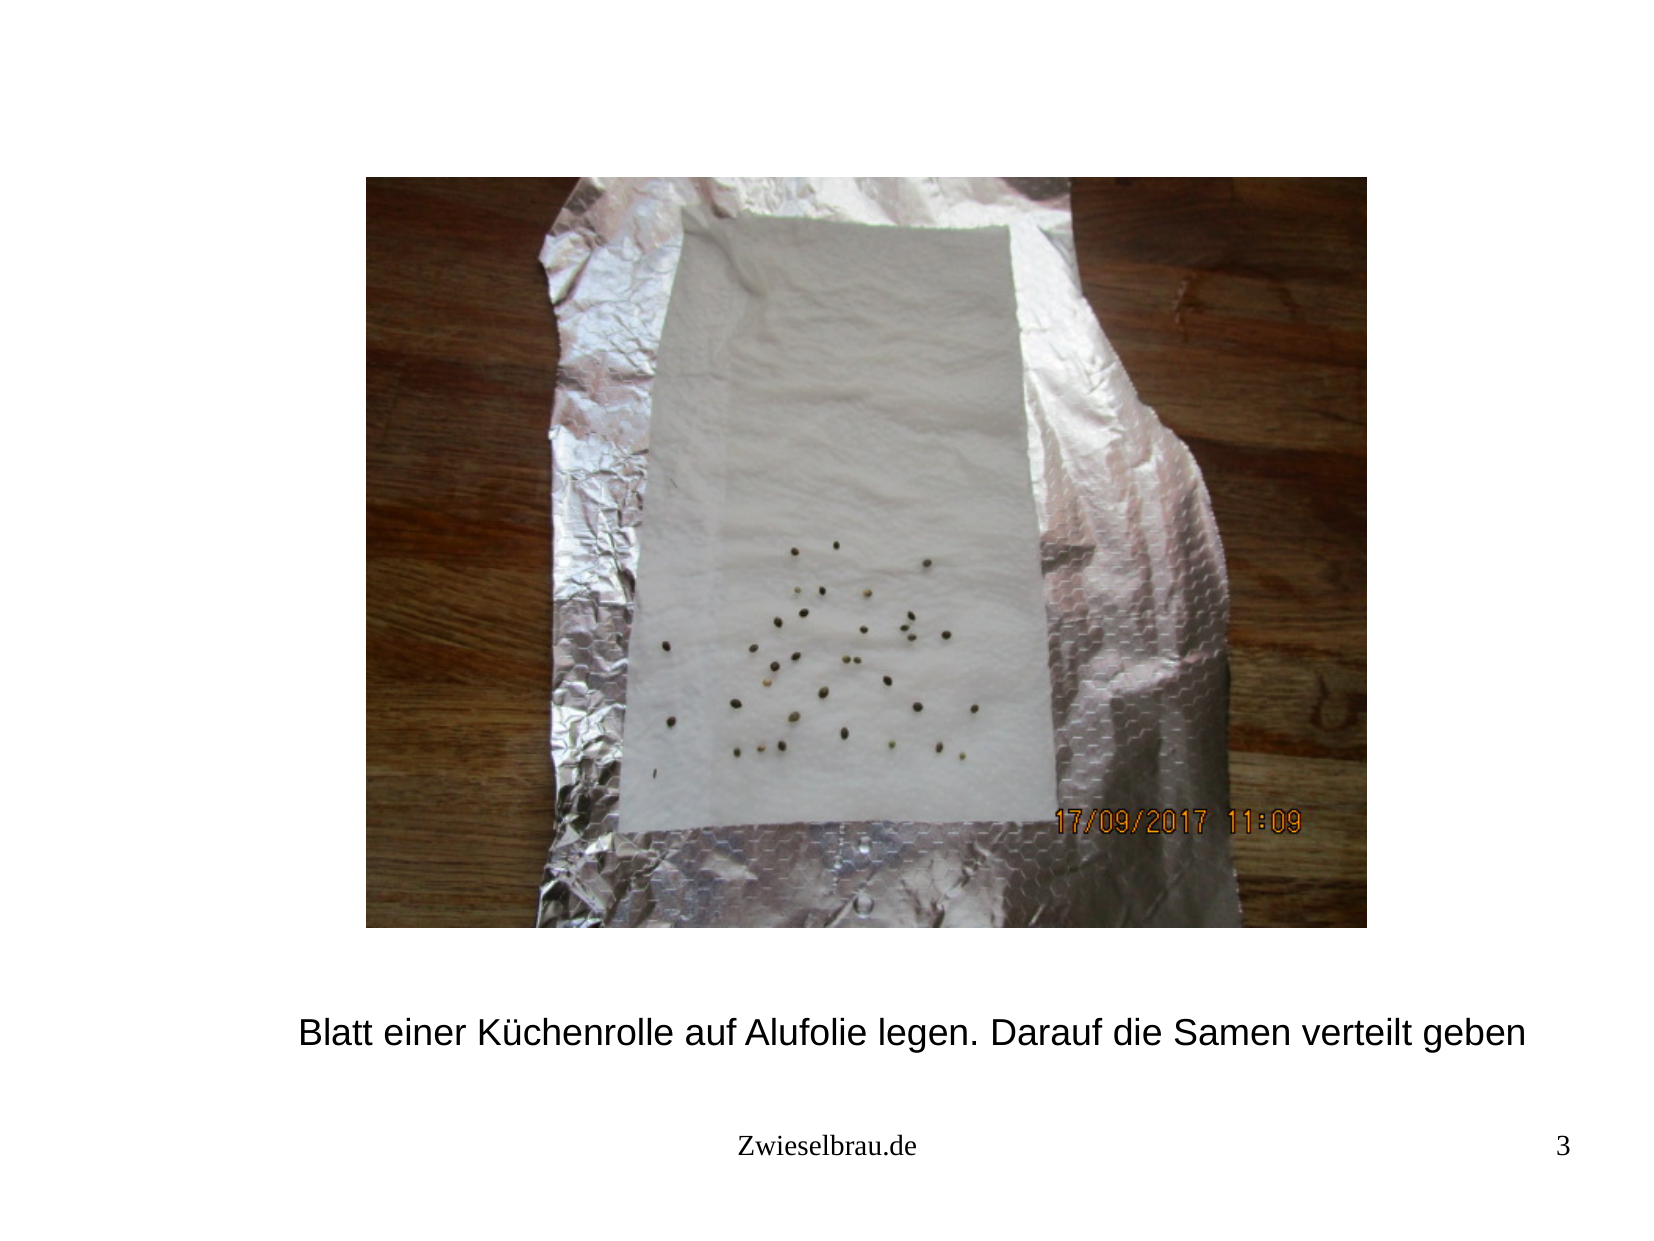

Blatt einer Küchenrolle auf Alufolie legen. Darauf die Samen verteilt geben
Zwieselbrau.de
3